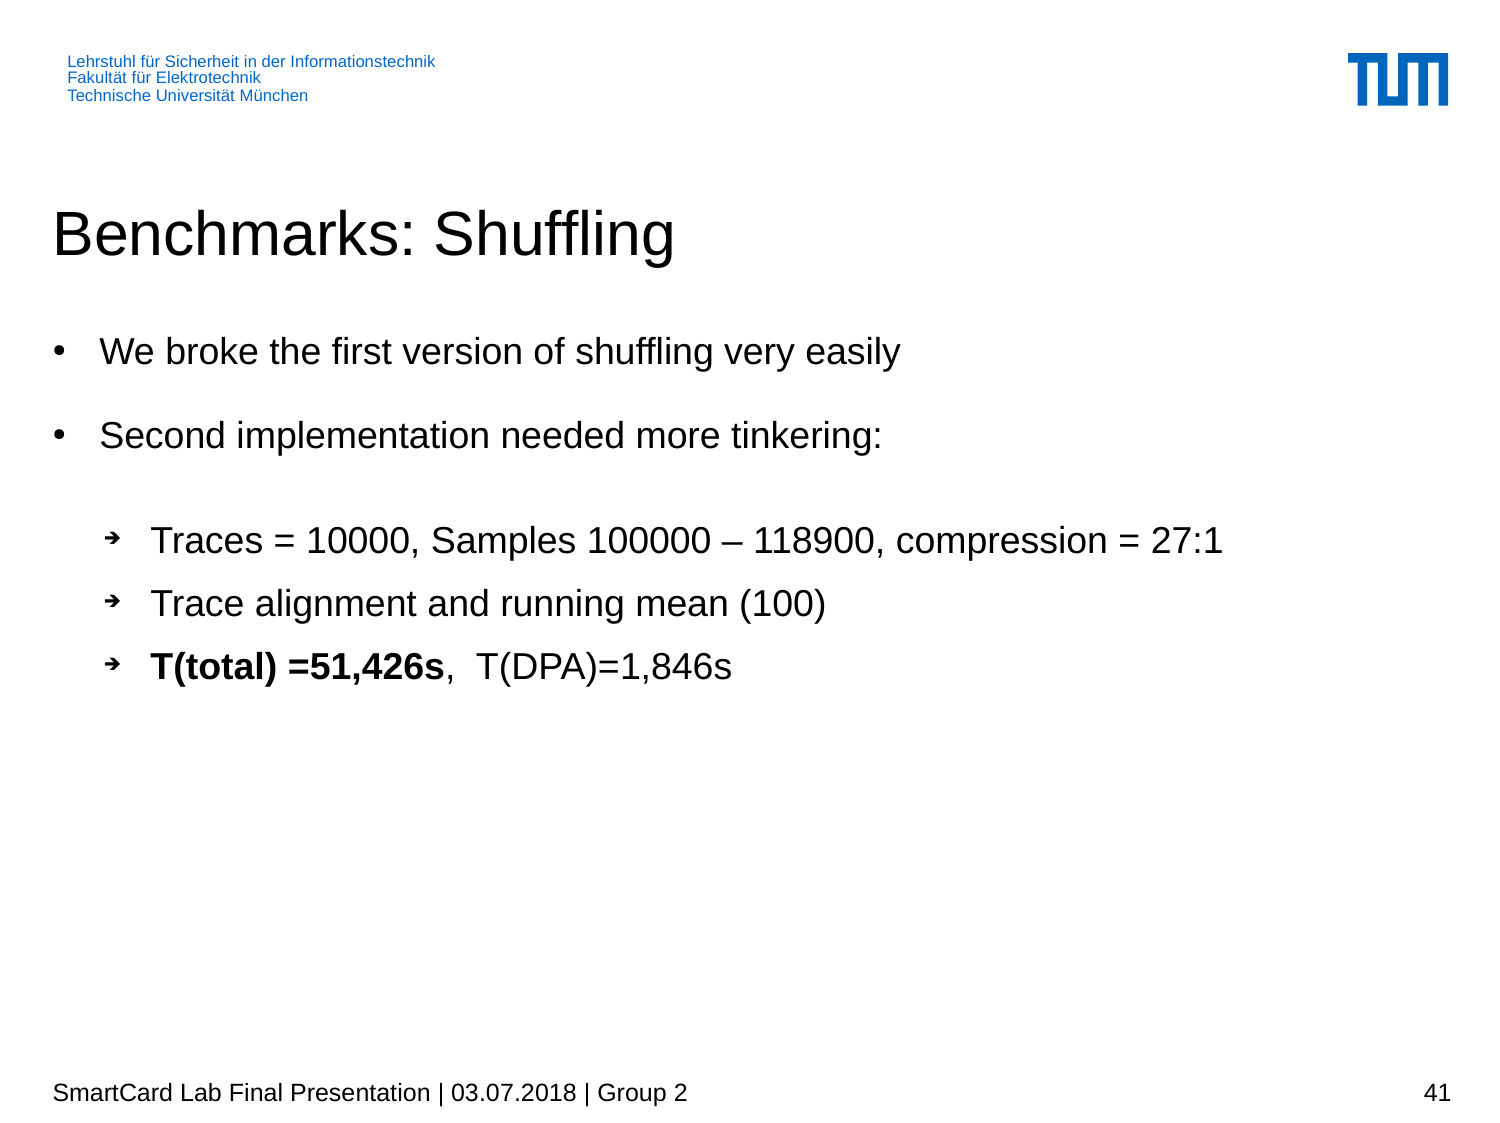

# Benchmarks: Shuffling
We broke the first version of shuffling very easily
Second implementation needed more tinkering:
Traces = 10000, Samples 100000 – 118900, compression = 27:1
Trace alignment and running mean (100)
T(total) =51,426s, T(DPA)=1,846s
SmartCard Lab Final Presentation | 03.07.2018 | Group 2
41